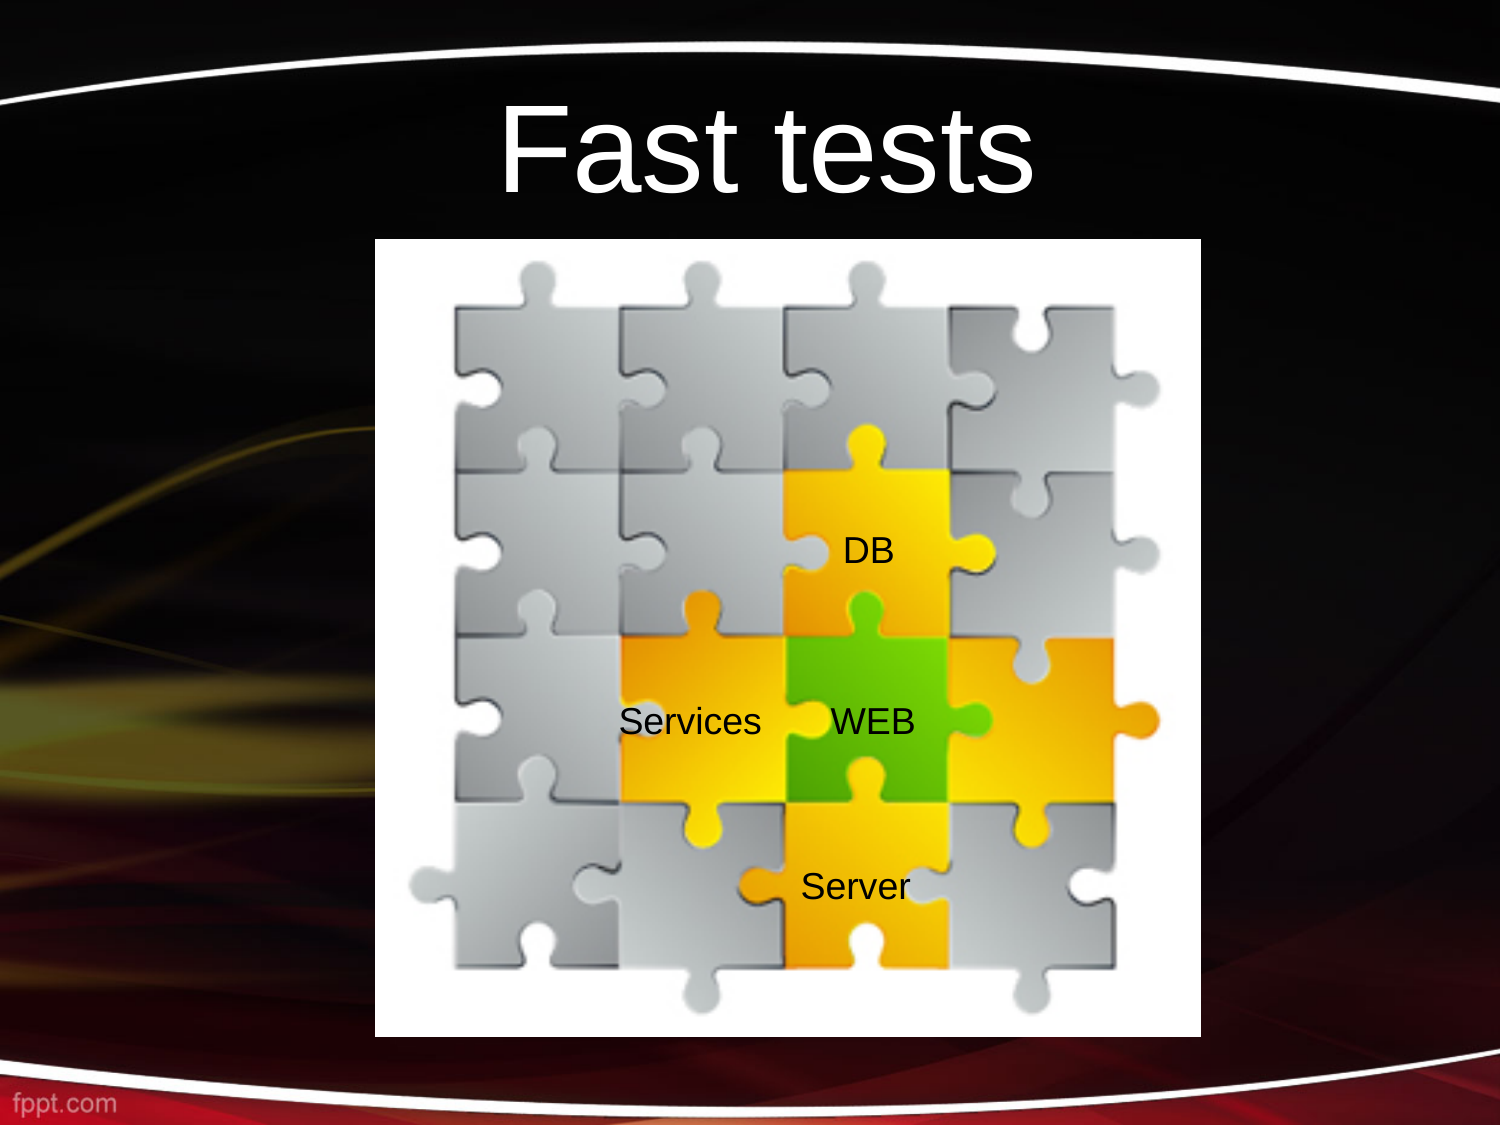

# Fast tests
DB
Services
WEB
Server